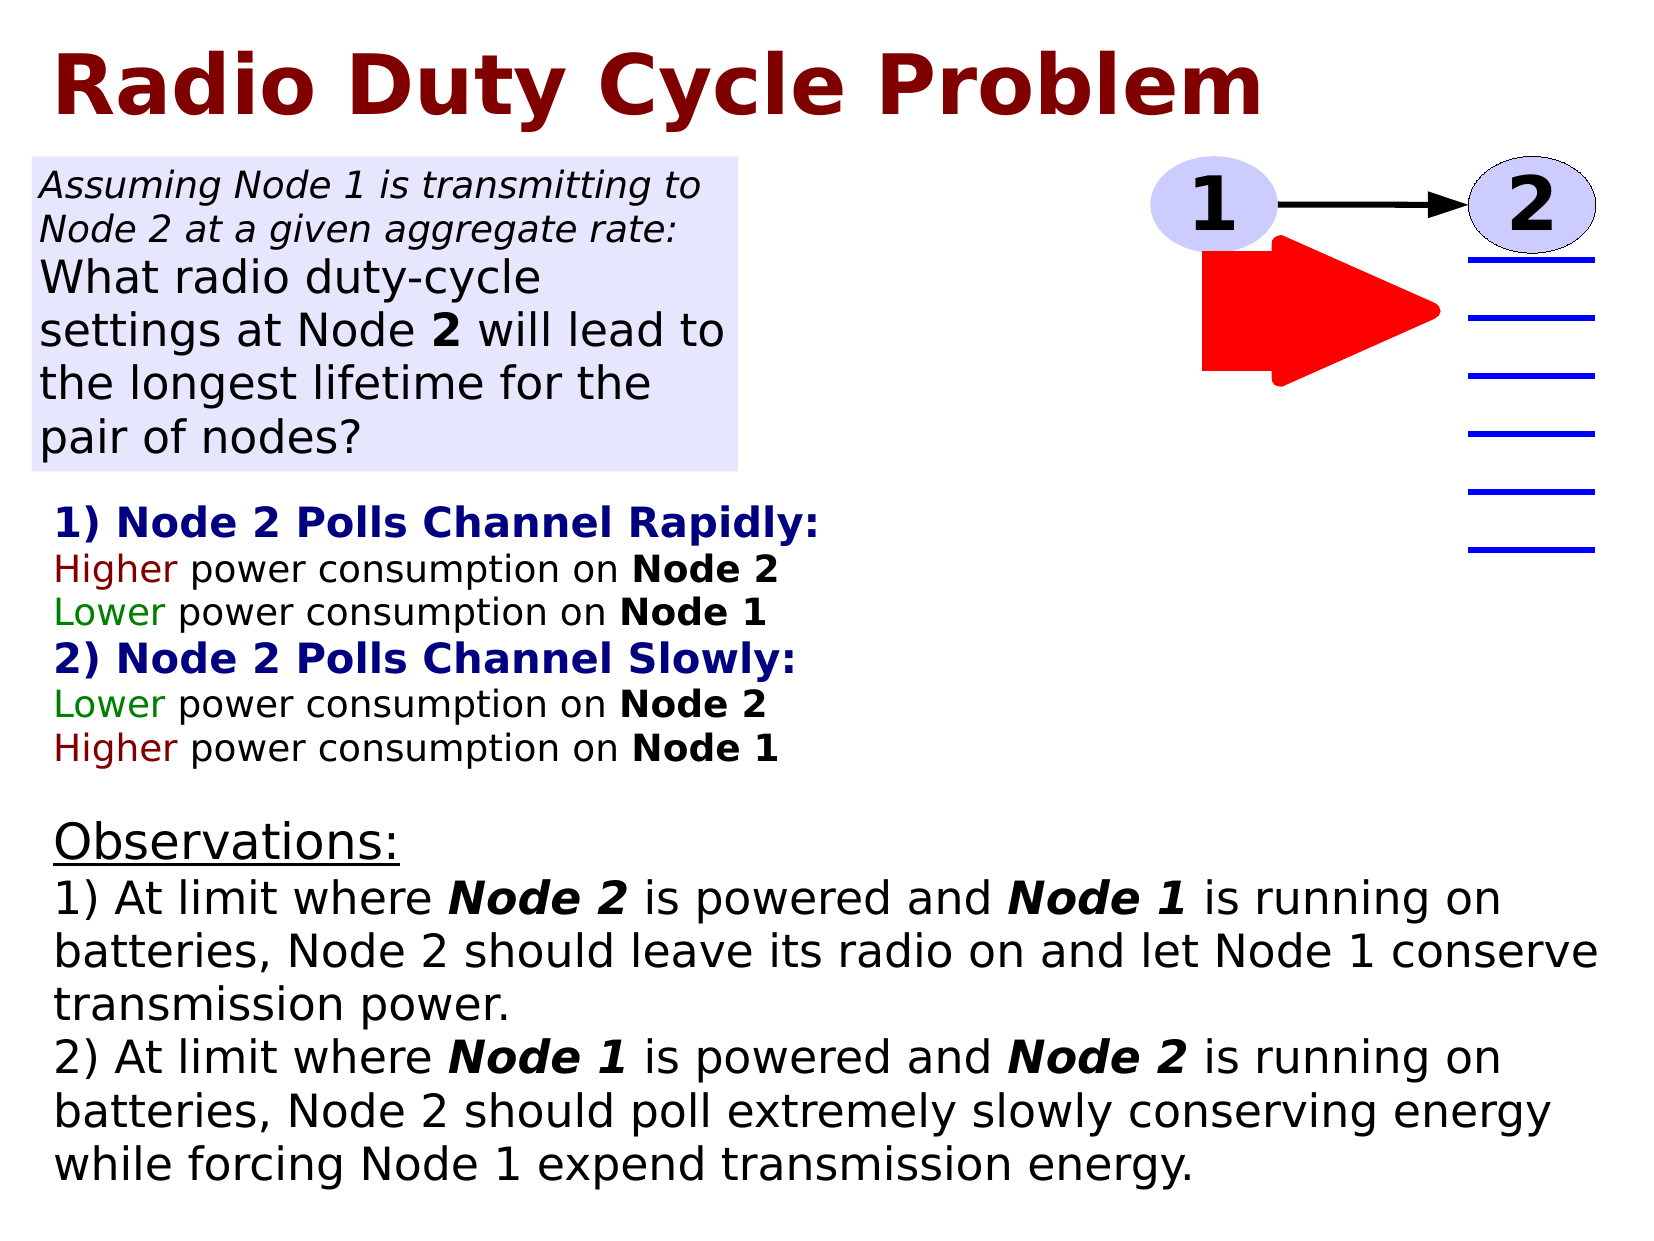

# Radio Duty Cycle Problem
1
2
Assuming Node 1 is transmitting to Node 2 at a given aggregate rate:
What radio duty-cycle settings at Node 2 will lead to the longest lifetime for the pair of nodes?
1) Node 2 Polls Channel Rapidly:
Higher power consumption on Node 2
Lower power consumption on Node 1
2) Node 2 Polls Channel Slowly:
Lower power consumption on Node 2
Higher power consumption on Node 1
Observations:
1) At limit where Node 2 is powered and Node 1 is running on batteries, Node 2 should leave its radio on and let Node 1 conserve transmission power.
2) At limit where Node 1 is powered and Node 2 is running on batteries, Node 2 should poll extremely slowly conserving energy while forcing Node 1 expend transmission energy.